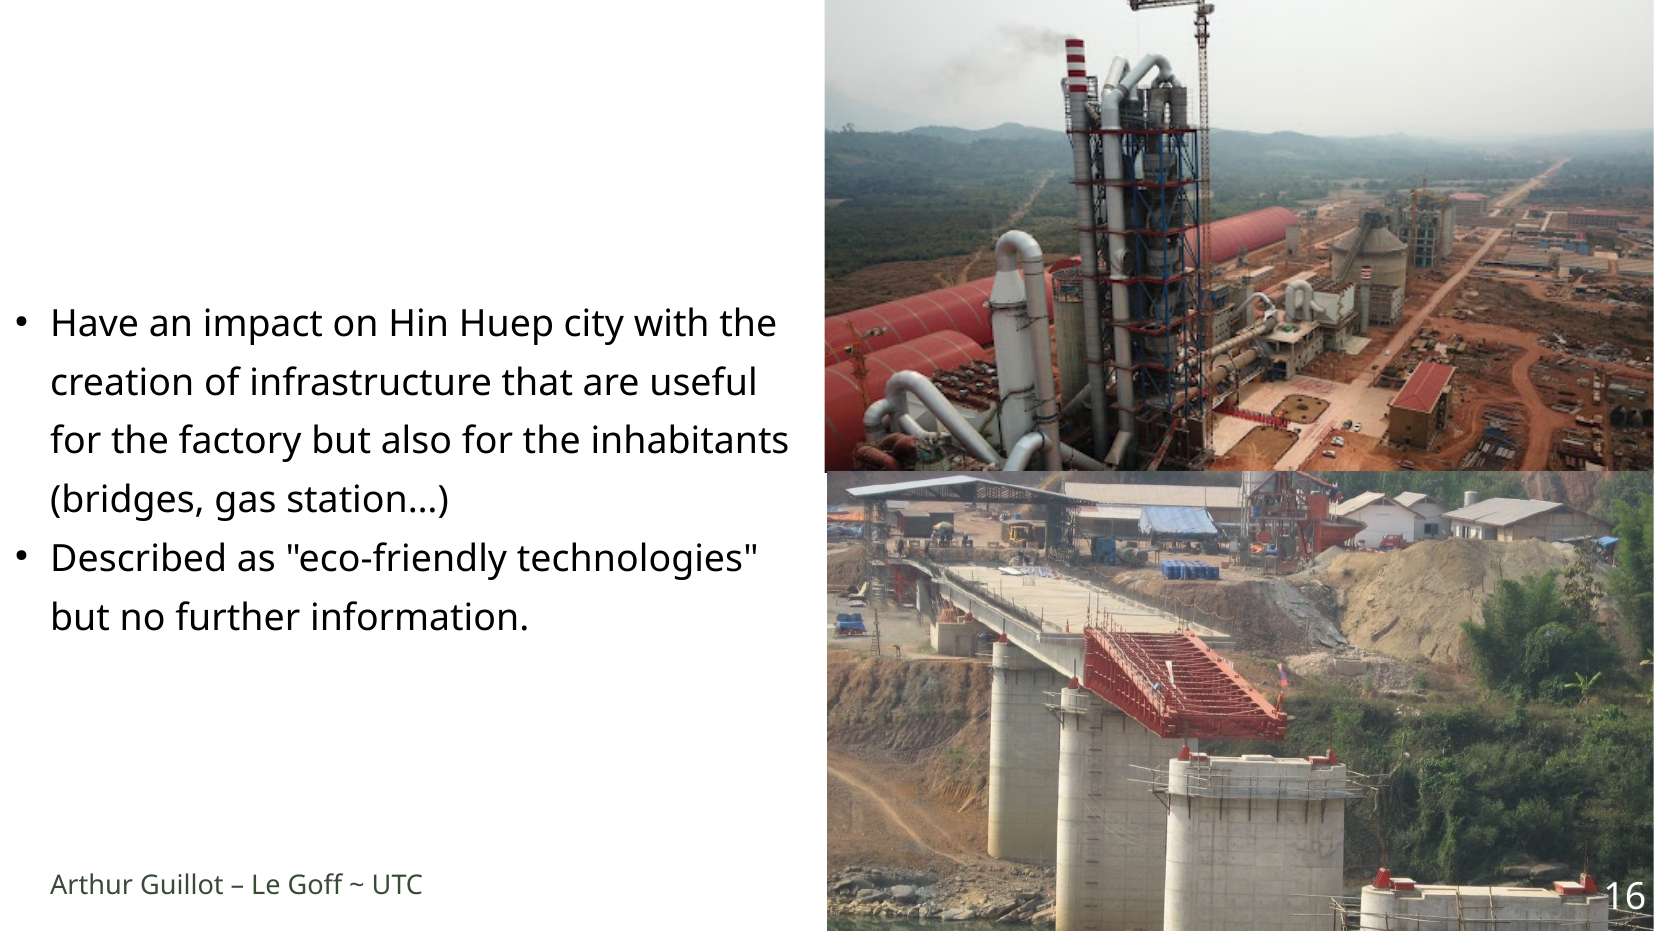

Have an impact on Hin Huep city with the creation of infrastructure that are useful for the factory but also for the inhabitants (bridges, gas station…)
Described as "eco-friendly technologies" but no further information.
Arthur Guillot – Le Goff ~ UTC